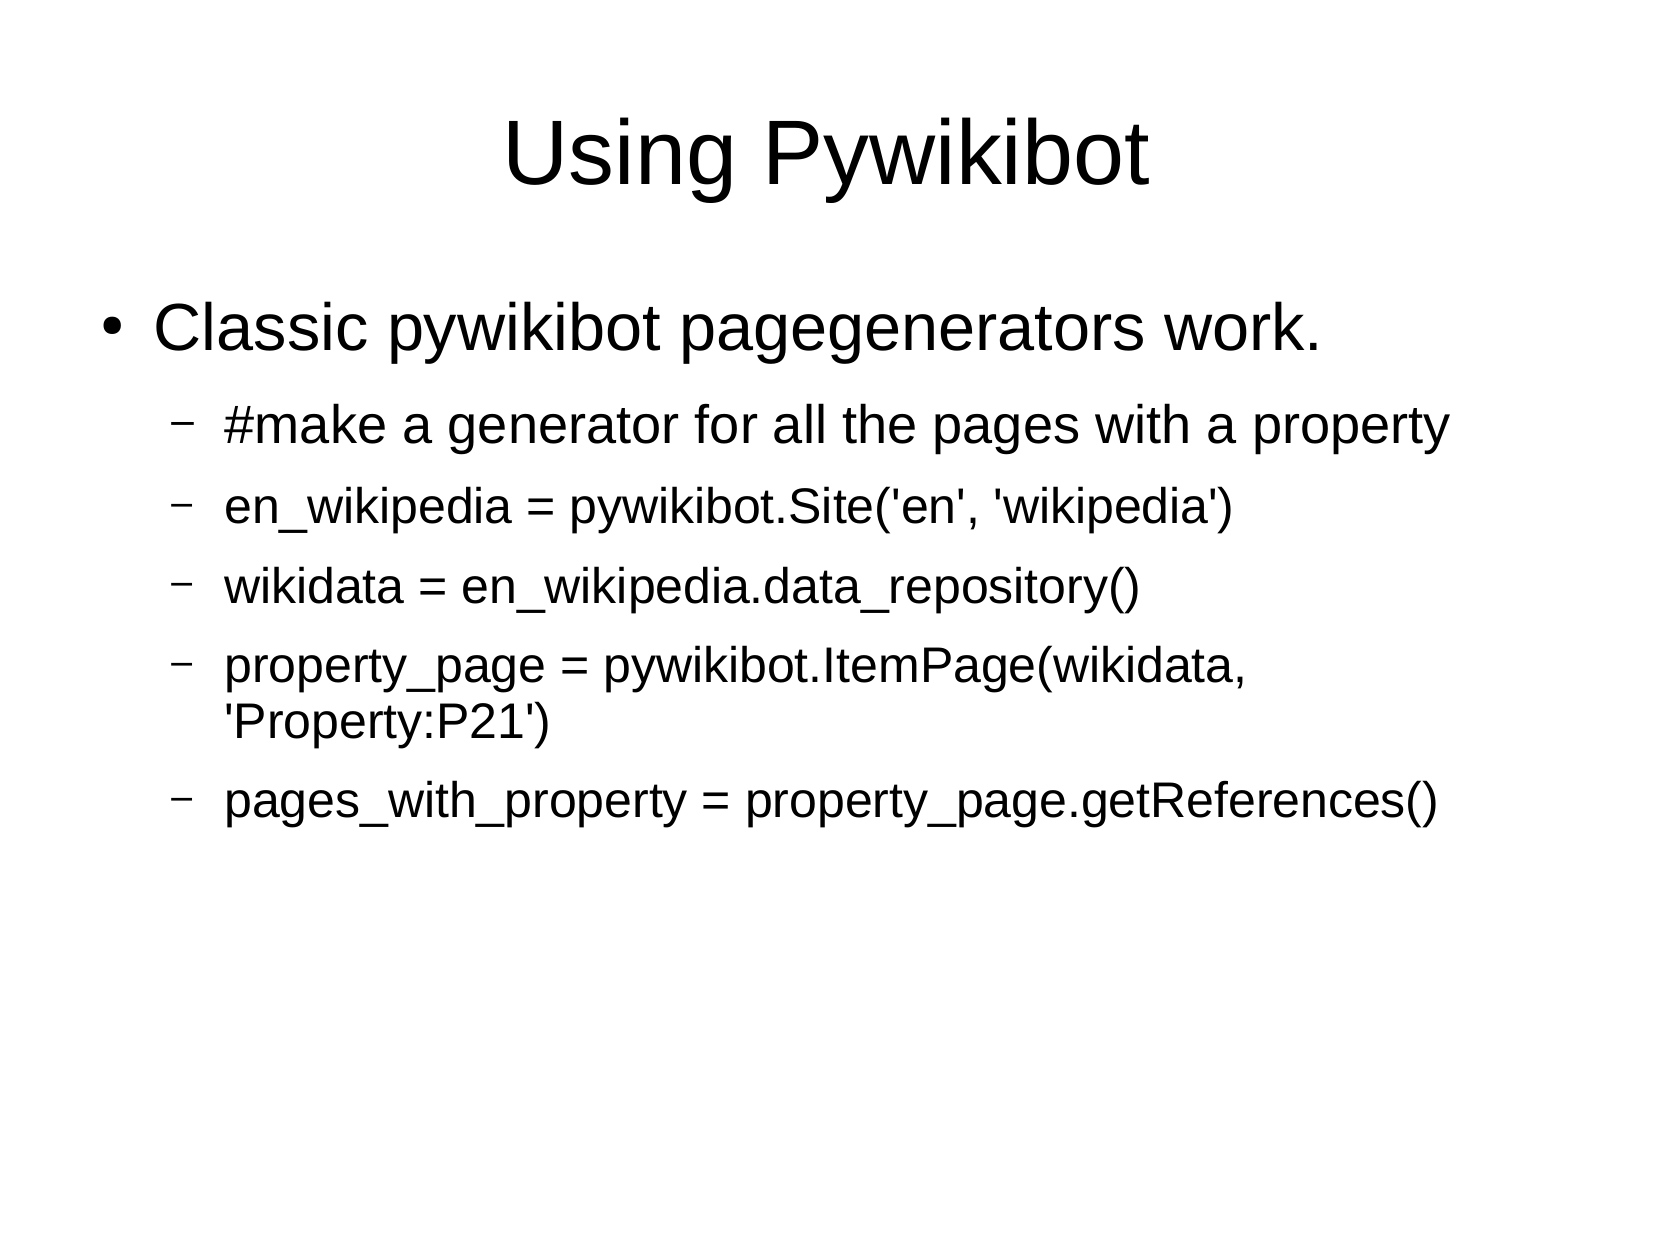

# Using Pywikibot
Classic pywikibot pagegenerators work.
#make a generator for all the pages with a property
en_wikipedia = pywikibot.Site('en', 'wikipedia')
wikidata = en_wikipedia.data_repository()
property_page = pywikibot.ItemPage(wikidata, 'Property:P21')
pages_with_property = property_page.getReferences()